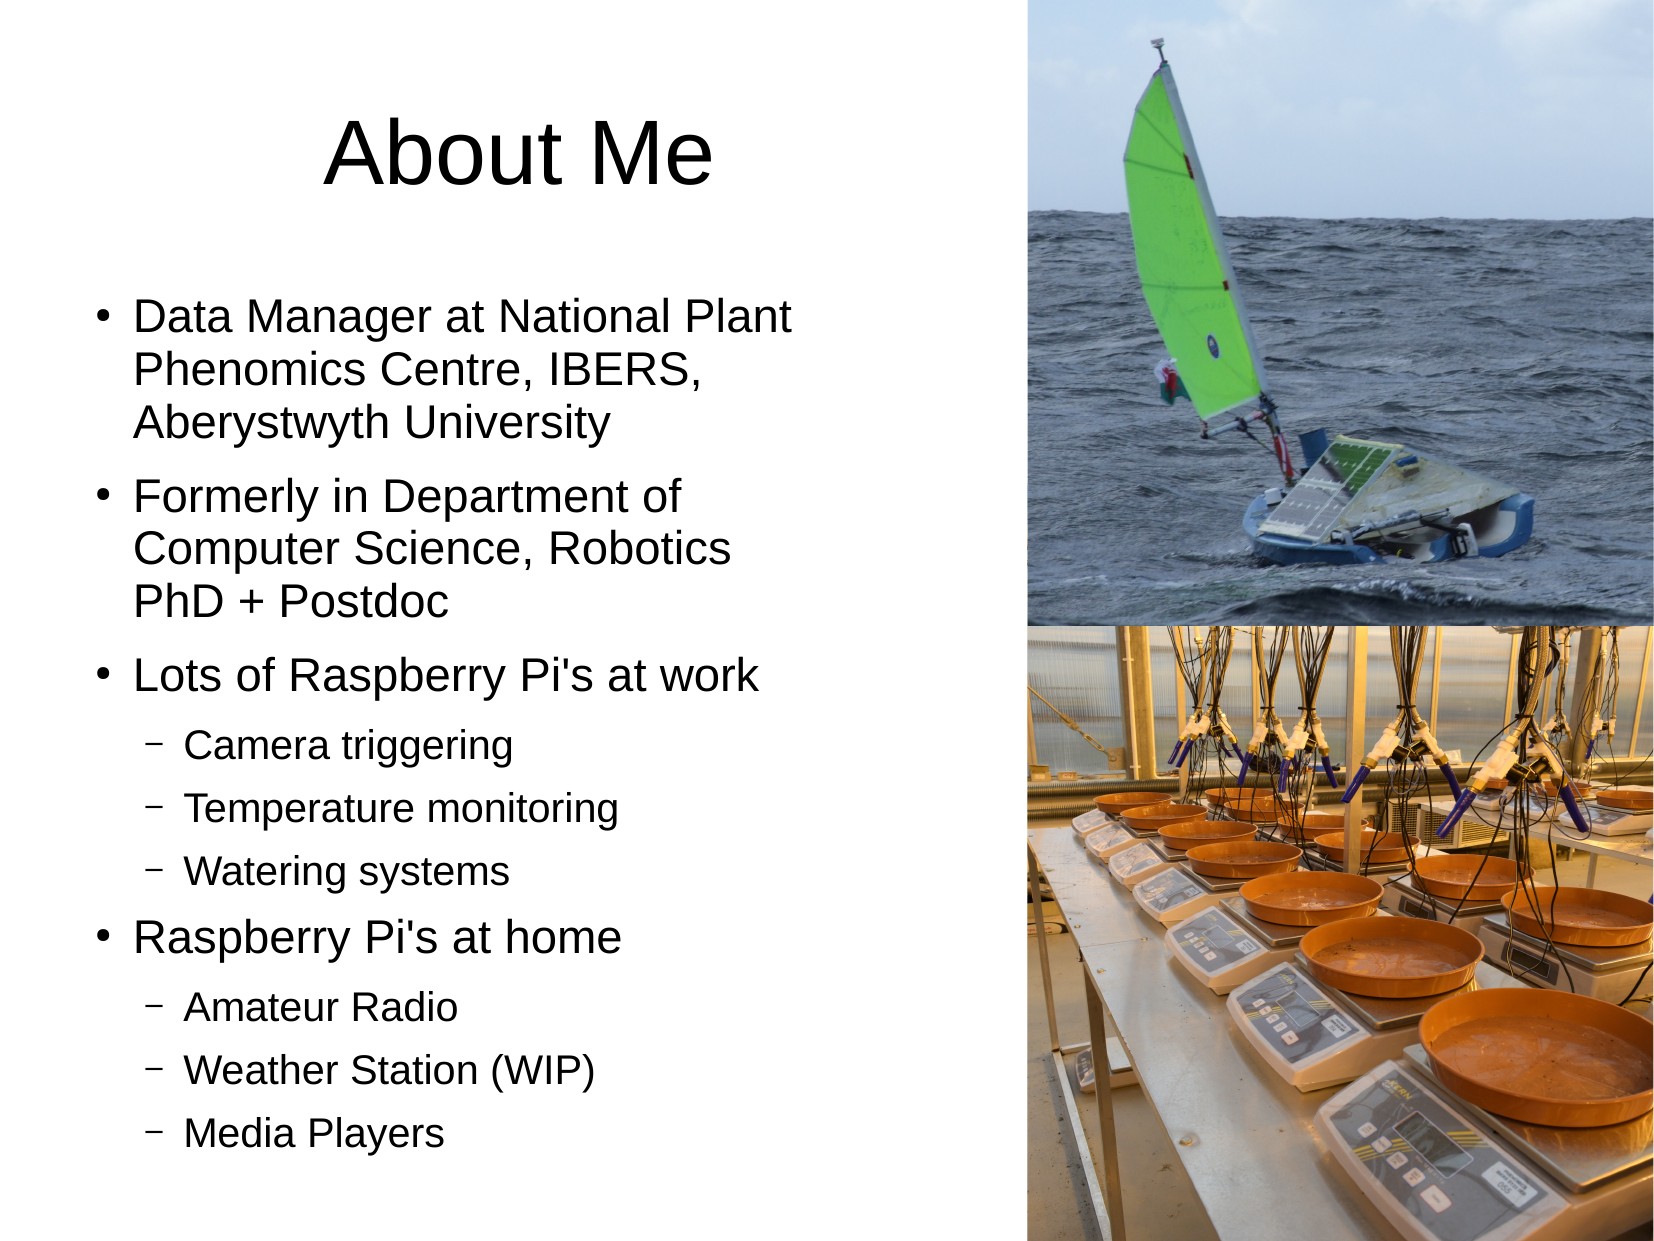

# About Me
Data Manager at National Plant Phenomics Centre, IBERS, Aberystwyth University
Formerly in Department of Computer Science, Robotics PhD + Postdoc
Lots of Raspberry Pi's at work
Camera triggering
Temperature monitoring
Watering systems
Raspberry Pi's at home
Amateur Radio
Weather Station (WIP)
Media Players